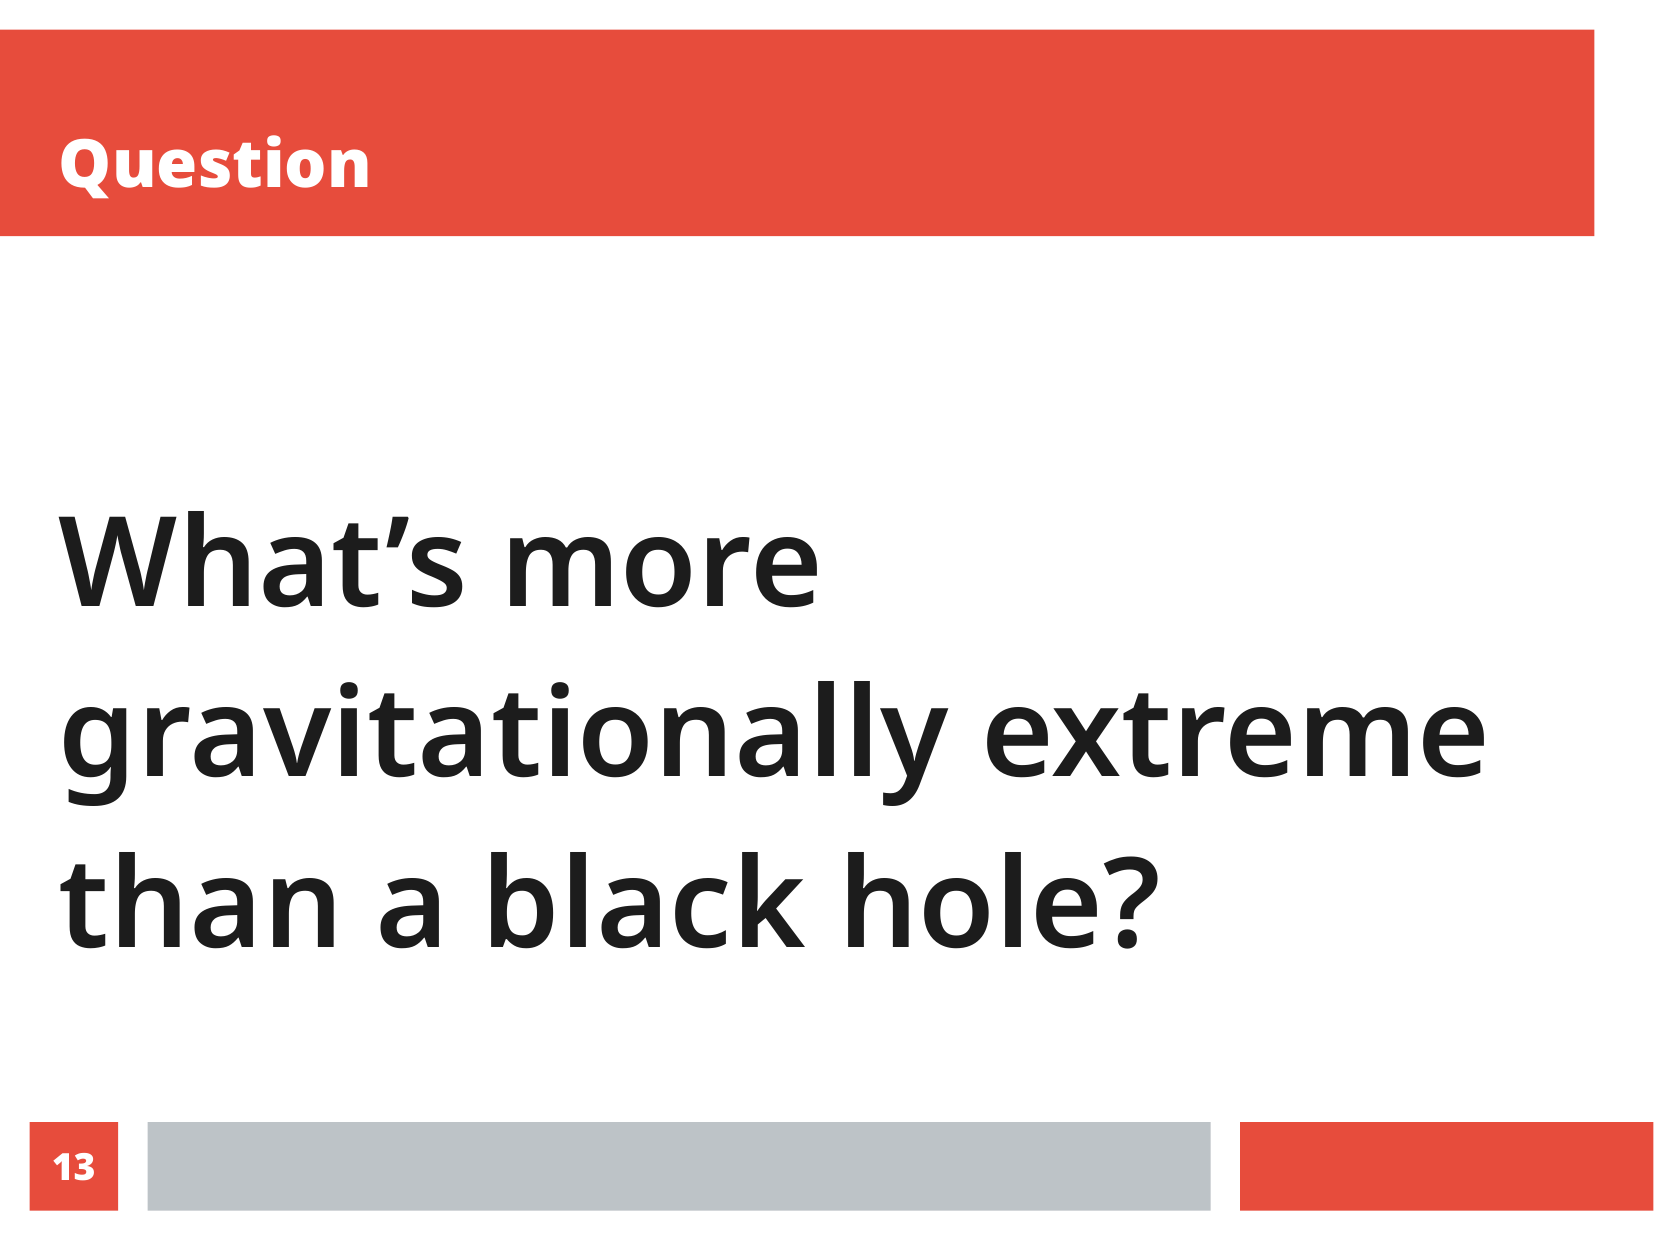

# Question
What’s more gravitationally extreme than a black hole?
13